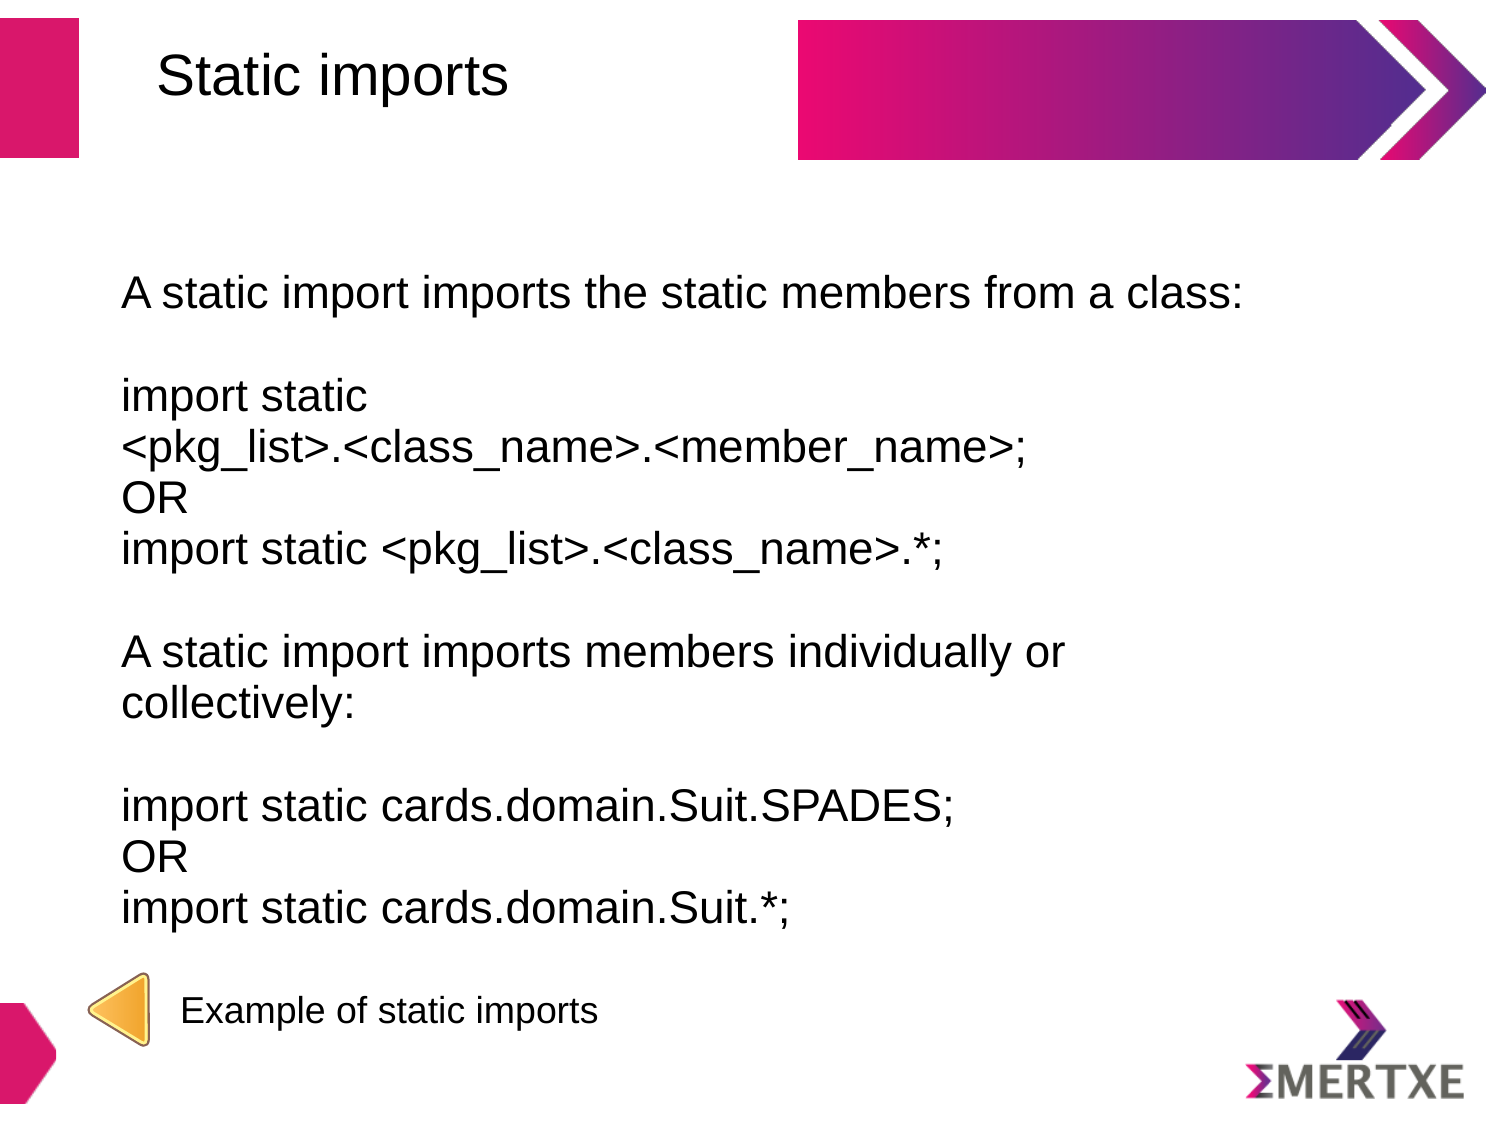

Static imports
A static import imports the static members from a class:
import static <pkg_list>.<class_name>.<member_name>;
OR
import static <pkg_list>.<class_name>.*;
A static import imports members individually or collectively:
import static cards.domain.Suit.SPADES;
OR
import static cards.domain.Suit.*;
Example of static imports